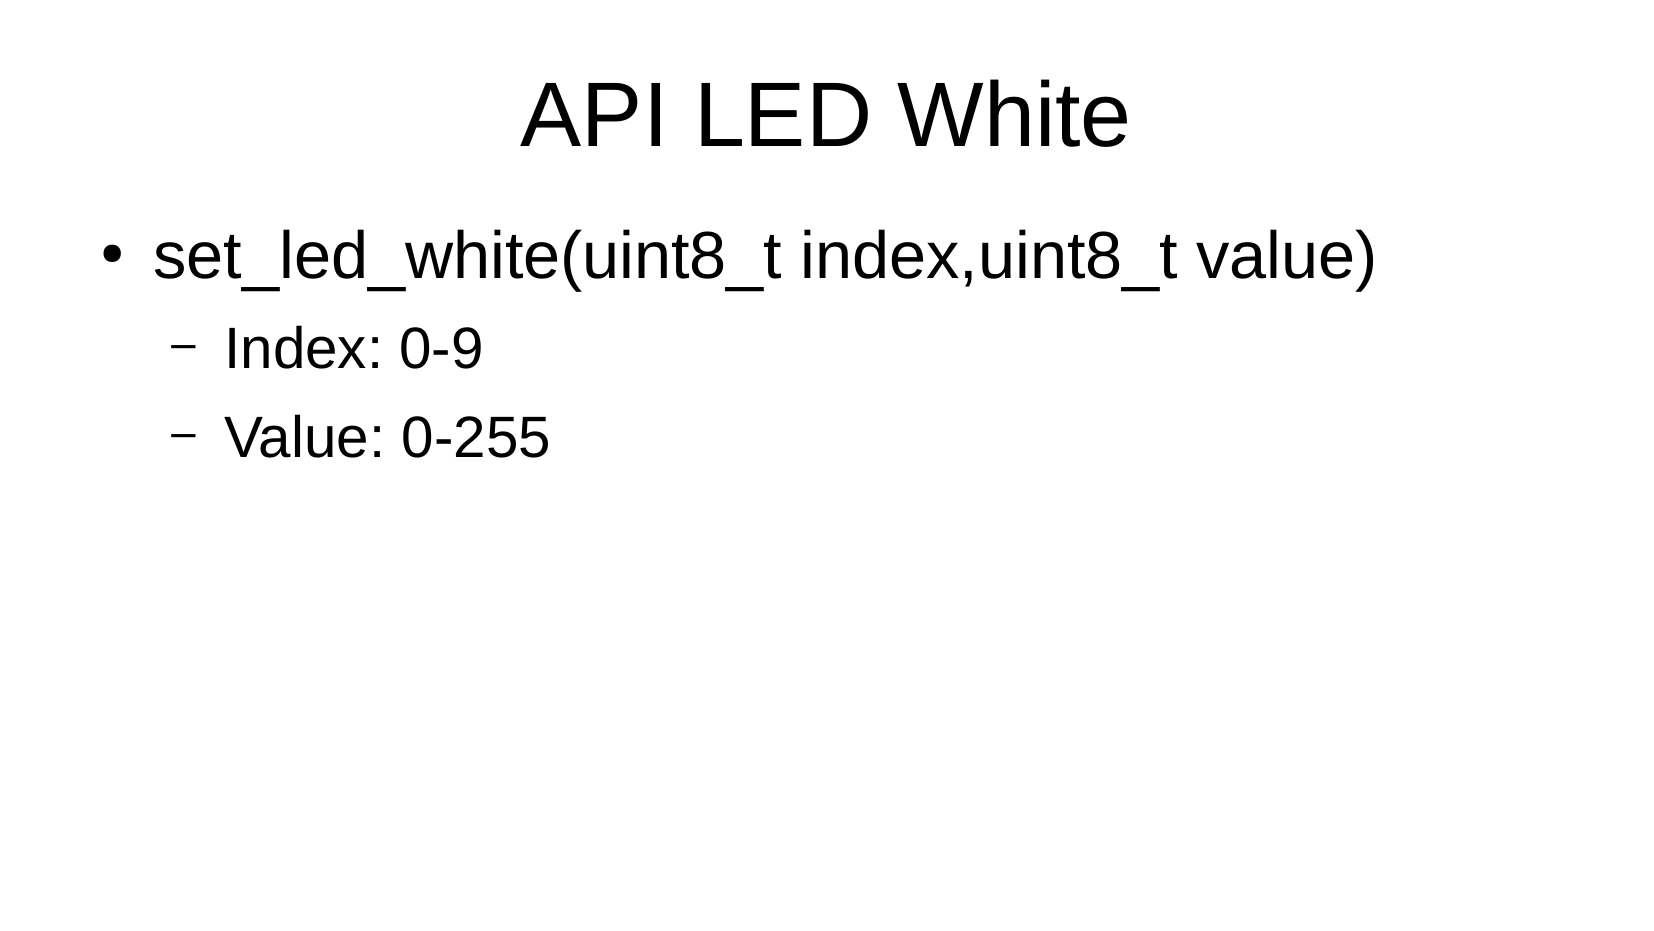

# API LED White
set_led_white(uint8_t index,uint8_t value)
Index: 0-9
Value: 0-255